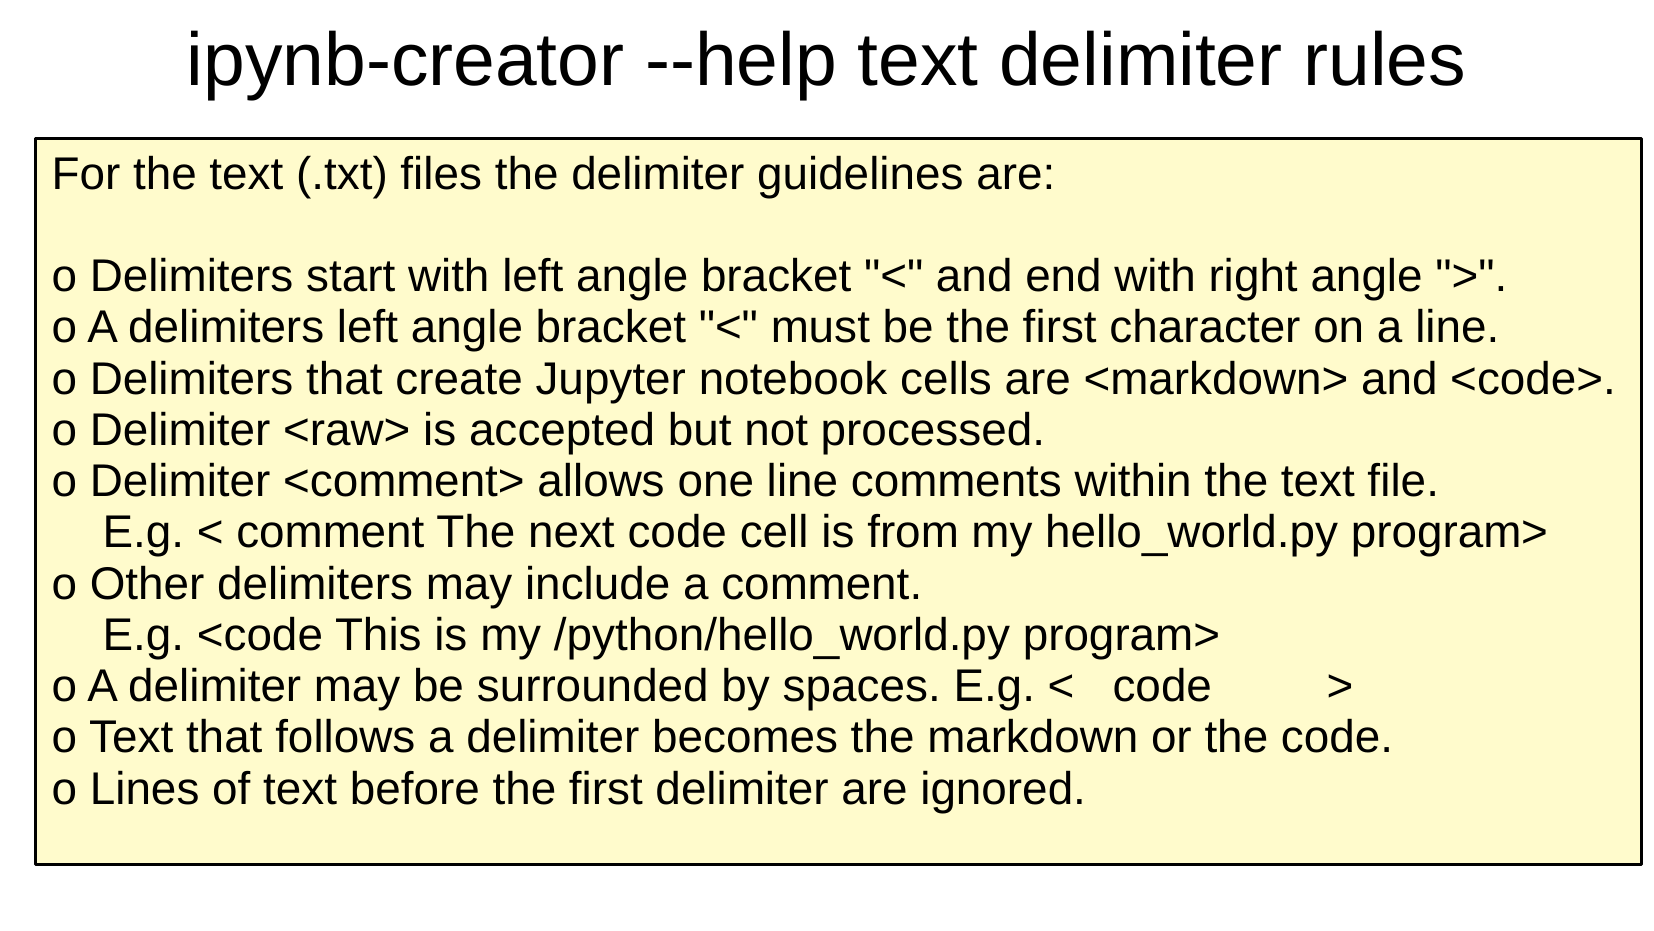

# ipynb-creator --help text delimiter rules
For the text (.txt) files the delimiter guidelines are:
o Delimiters start with left angle bracket "<" and end with right angle ">".
o A delimiters left angle bracket "<" must be the first character on a line.
o Delimiters that create Jupyter notebook cells are <markdown> and <code>.
o Delimiter <raw> is accepted but not processed.
o Delimiter <comment> allows one line comments within the text file.
 E.g. < comment The next code cell is from my hello_world.py program>
o Other delimiters may include a comment.
 E.g. <code This is my /python/hello_world.py program>
o A delimiter may be surrounded by spaces. E.g. < code >
o Text that follows a delimiter becomes the markdown or the code.
o Lines of text before the first delimiter are ignored.